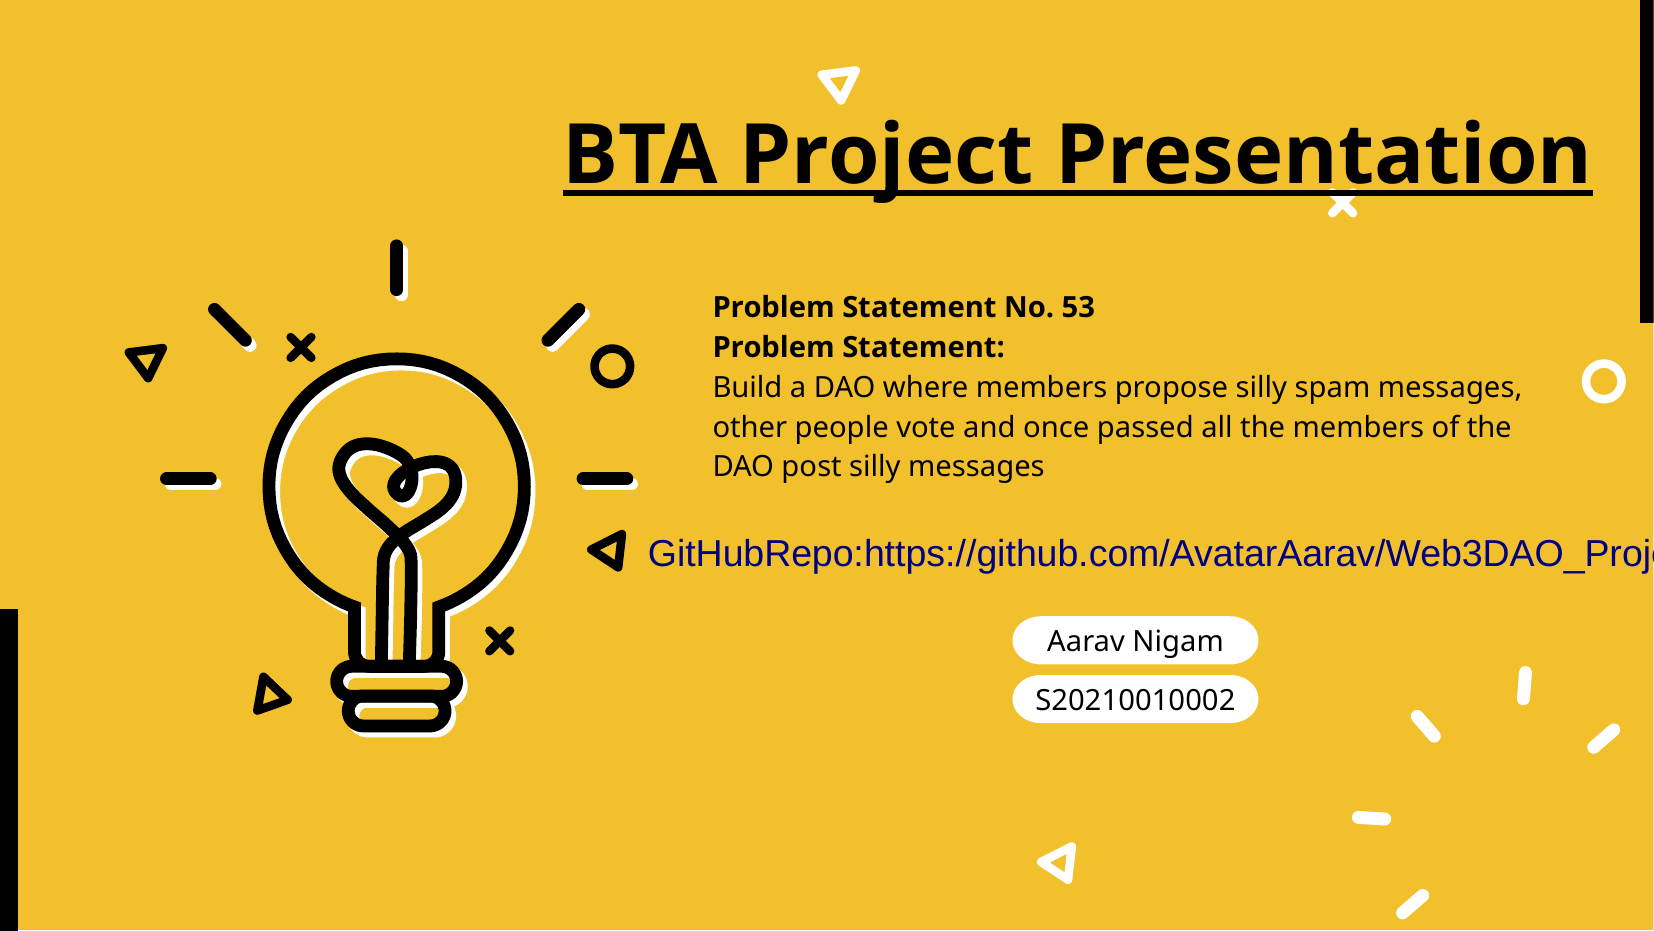

# BTA Project Presentation
Problem Statement No. 53
Problem Statement:
Build a DAO where members propose silly spam messages, other people vote and once passed all the members of the DAO post silly messages
GitHubRepo:https://github.com/AvatarAarav/Web3DAO_Project
Aarav Nigam
S20210010002